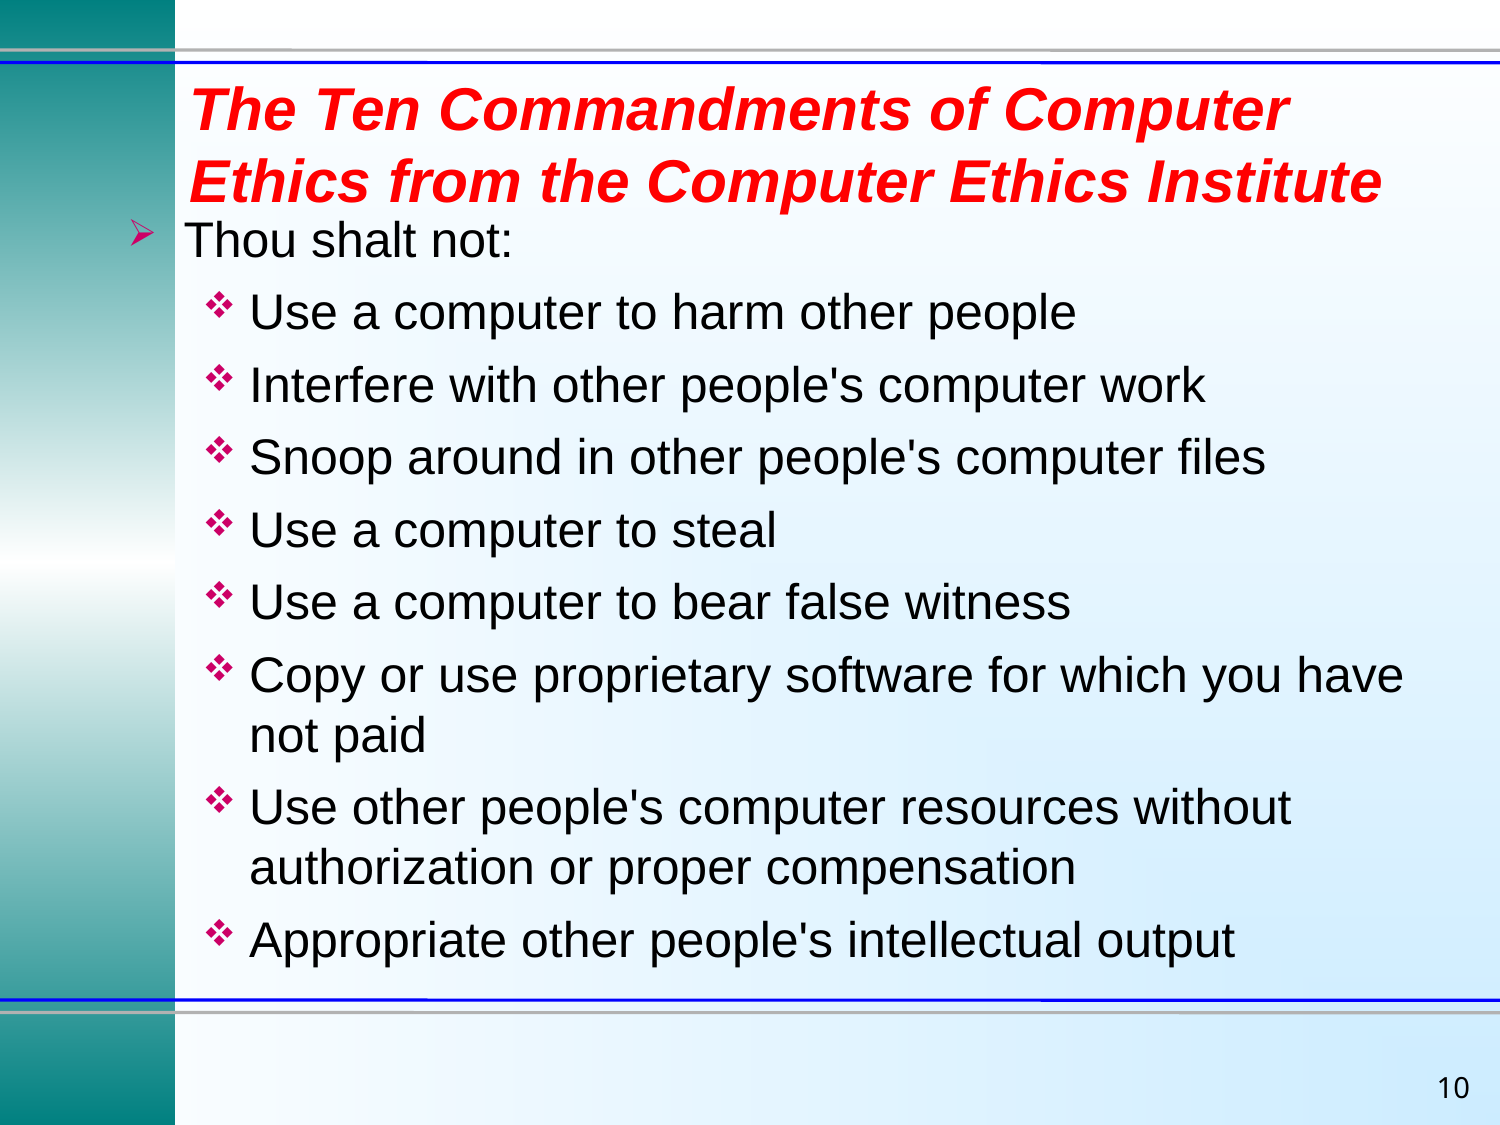

The Ten Commandments of Computer Ethics from the Computer Ethics Institute
Thou shalt not:
Use a computer to harm other people
Interfere with other people's computer work
Snoop around in other people's computer files
Use a computer to steal
Use a computer to bear false witness
Copy or use proprietary software for which you have not paid
Use other people's computer resources without authorization or proper compensation
Appropriate other people's intellectual output